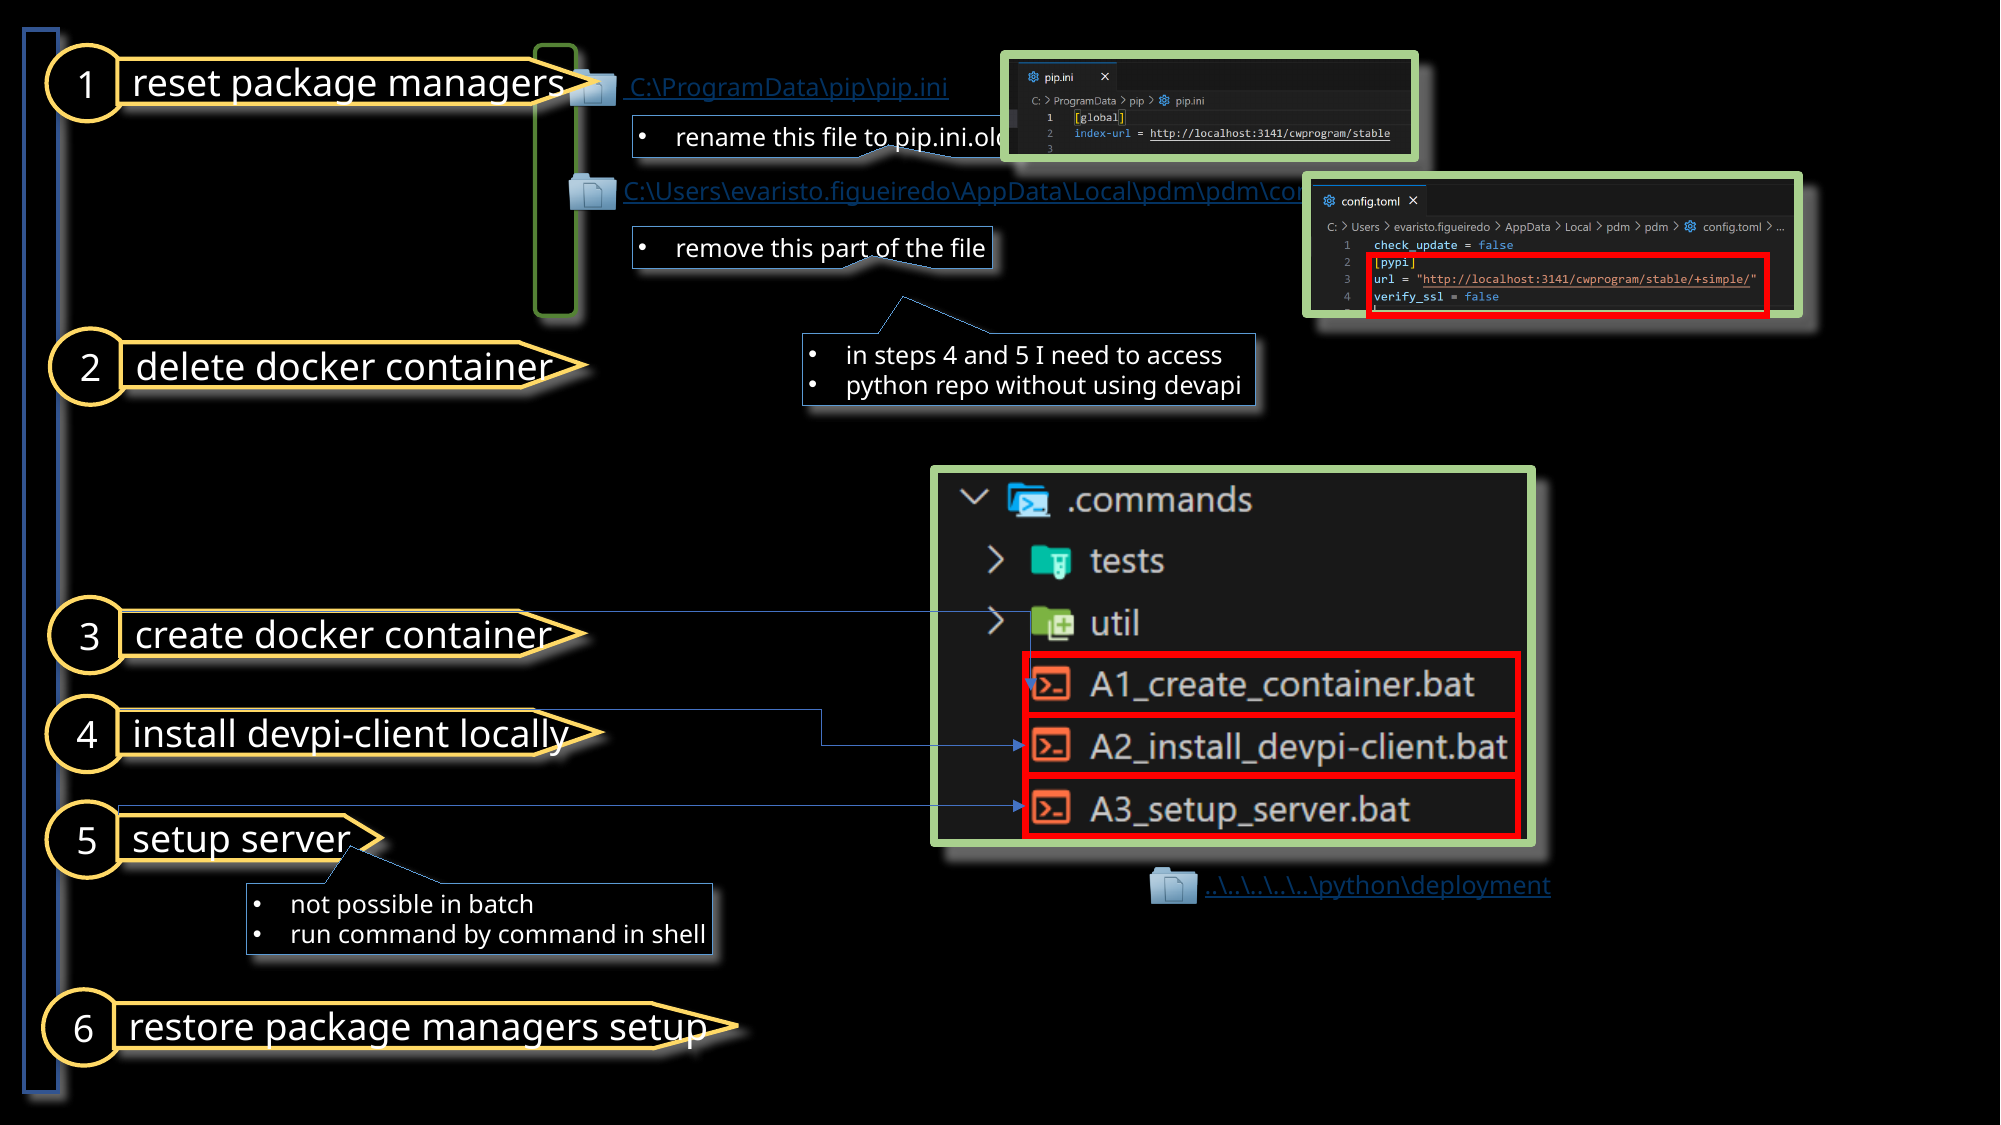

# 2. how
1
reset package managers
 C:\ProgramData\pip\pip.ini
rename this file to pip.ini.old
C:\Users\evaristo.figueiredo\AppData\Local\pdm\pdm\config.toml
remove this part of the file
2
in steps 4 and 5 I need to access
python repo without using devapi
delete docker container
3
create docker container
4
install devpi-client locally
5
setup server
..\..\..\..\..\python\deployment
not possible in batch
run command by command in shell
6
restore package managers setup